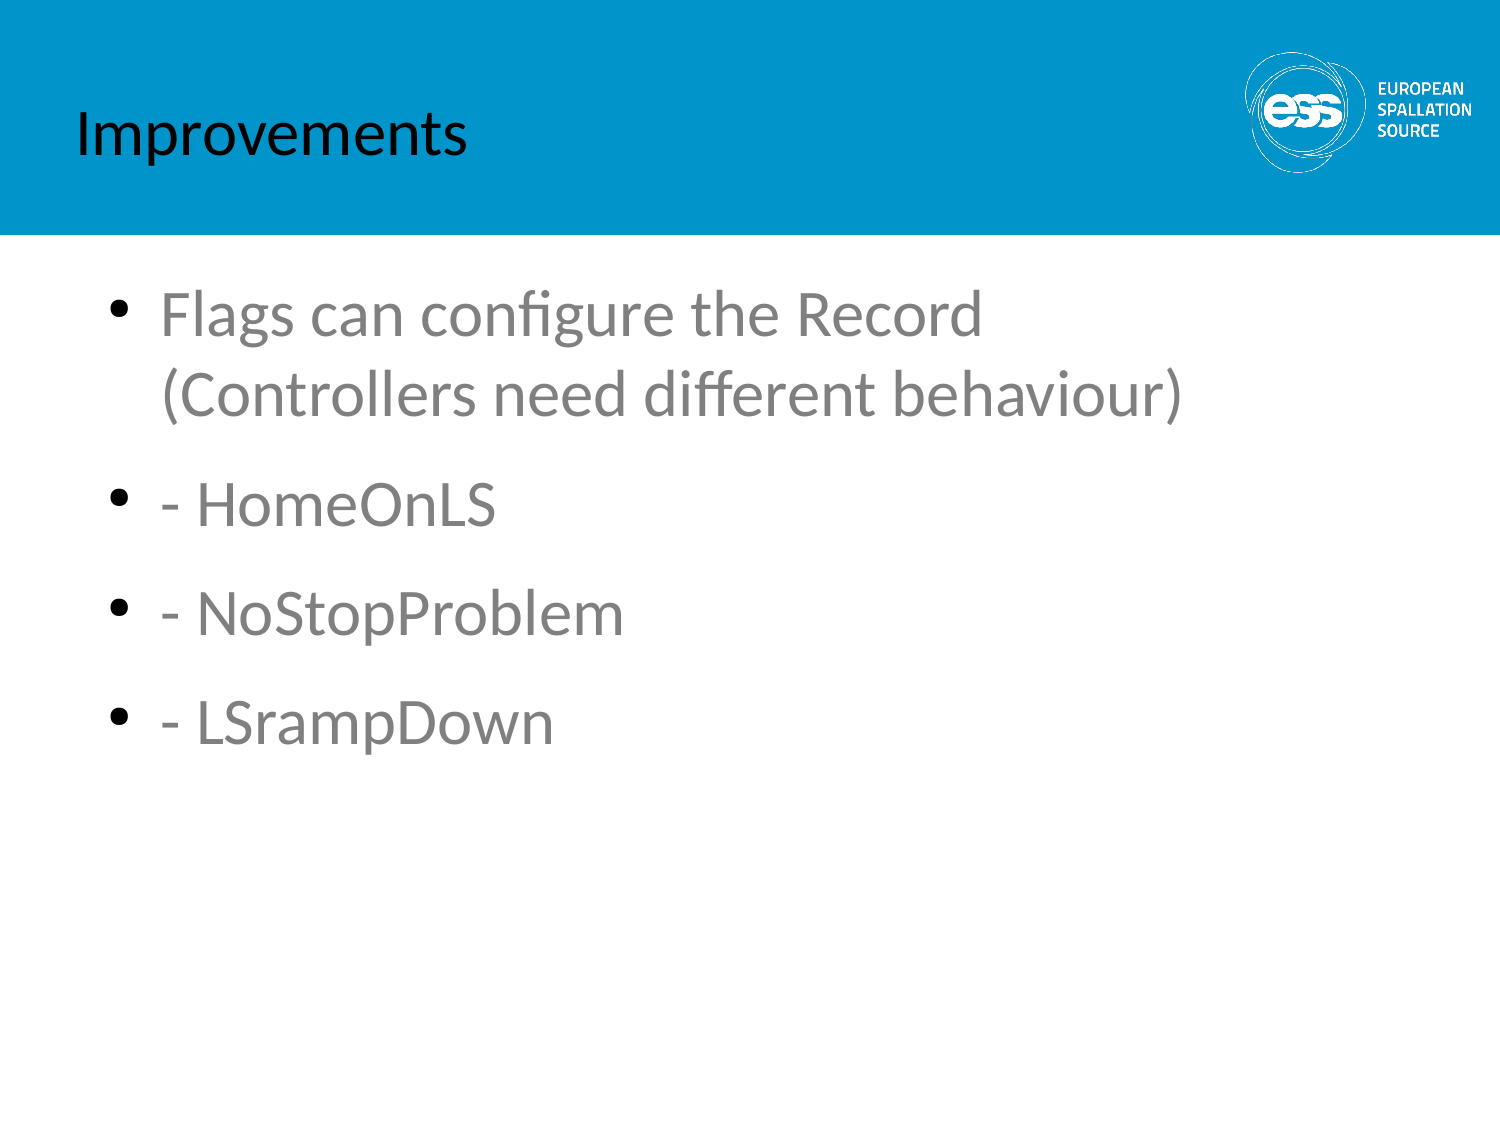

# Improvements
Flags can configure the Record
(Controllers need different behaviour)
- HomeOnLS
- NoStopProblem
- LSrampDown